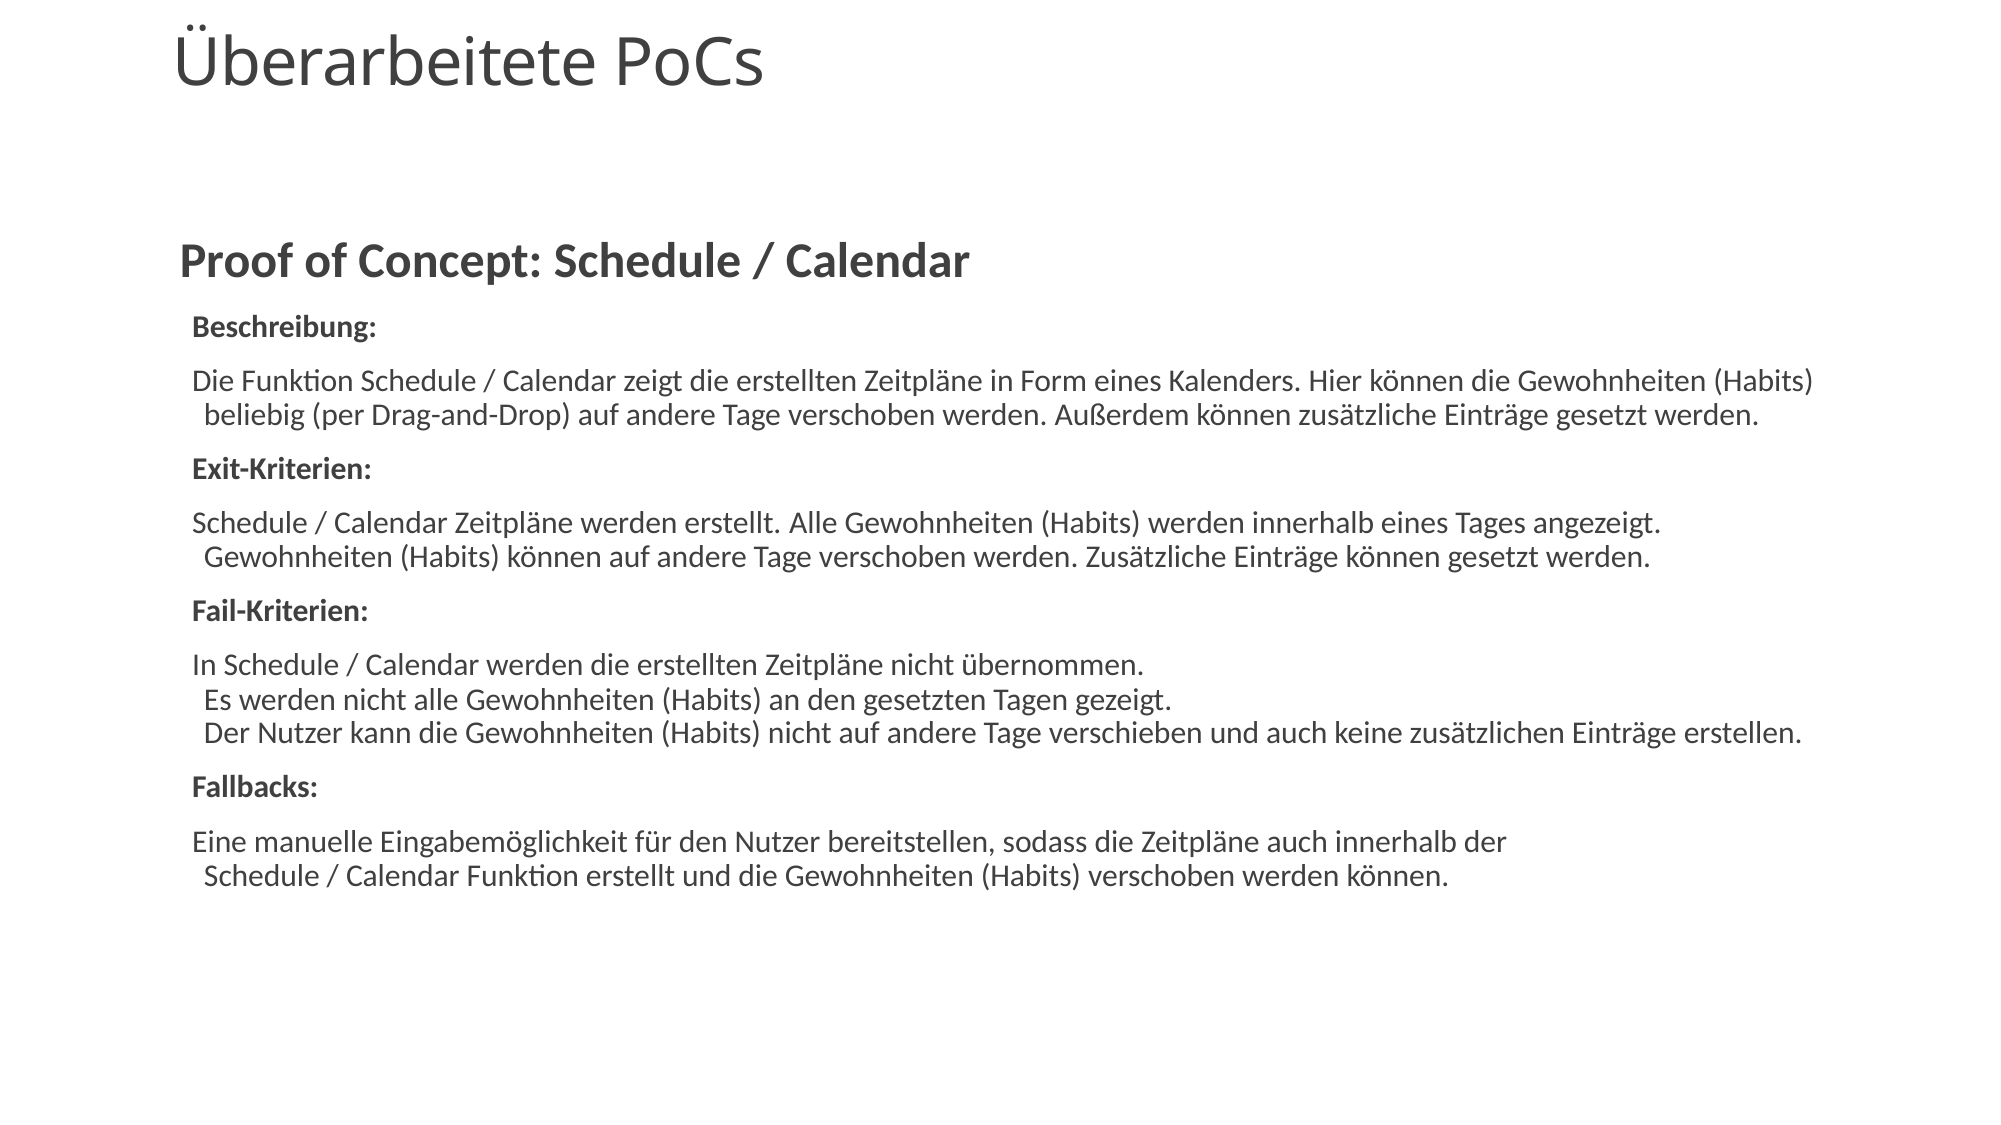

# Überarbeitete PoCs
Proof of Concept: Schedule / Calendar
Beschreibung:
Die Funktion Schedule / Calendar zeigt die erstellten Zeitpläne in Form eines Kalenders. Hier können die Gewohnheiten (Habits) beliebig (per Drag-and-Drop) auf andere Tage verschoben werden. Außerdem können zusätzliche Einträge gesetzt werden.
Exit-Kriterien:
Schedule / Calendar Zeitpläne werden erstellt. Alle Gewohnheiten (Habits) werden innerhalb eines Tages angezeigt. Gewohnheiten (Habits) können auf andere Tage verschoben werden. Zusätzliche Einträge können gesetzt werden.
Fail-Kriterien:
In Schedule / Calendar werden die erstellten Zeitpläne nicht übernommen.
Es werden nicht alle Gewohnheiten (Habits) an den gesetzten Tagen gezeigt.
Der Nutzer kann die Gewohnheiten (Habits) nicht auf andere Tage verschieben und auch keine zusätzlichen Einträge erstellen.
Fallbacks:
Eine manuelle Eingabemöglichkeit für den Nutzer bereitstellen, sodass die Zeitpläne auch innerhalb der
Schedule / Calendar Funktion erstellt und die Gewohnheiten (Habits) verschoben werden können.
9